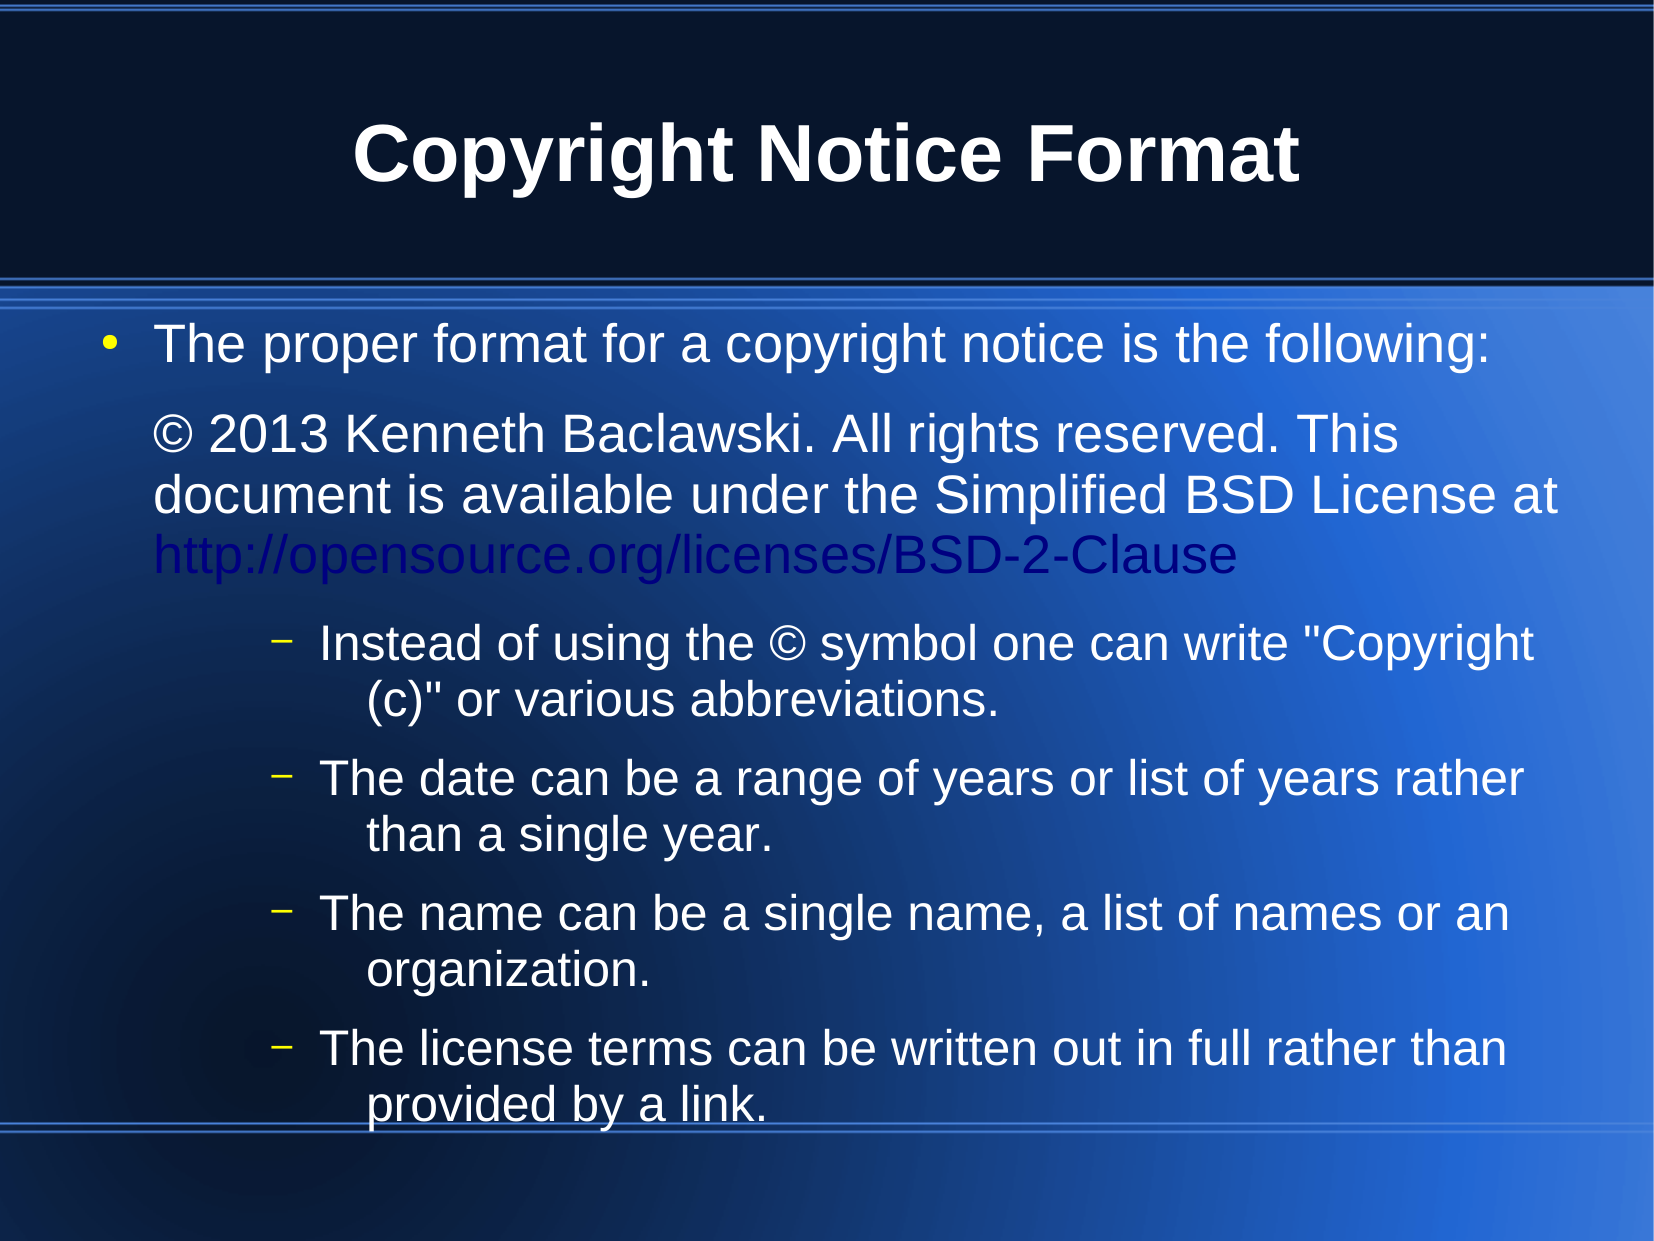

# Copyright Notice Format
The proper format for a copyright notice is the following:
© 2013 Kenneth Baclawski. All rights reserved. This document is available under the Simplified BSD License at http://opensource.org/licenses/BSD-2-Clause
Instead of using the © symbol one can write "Copyright (c)" or various abbreviations.
The date can be a range of years or list of years rather than a single year.
The name can be a single name, a list of names or an organization.
The license terms can be written out in full rather than provided by a link.